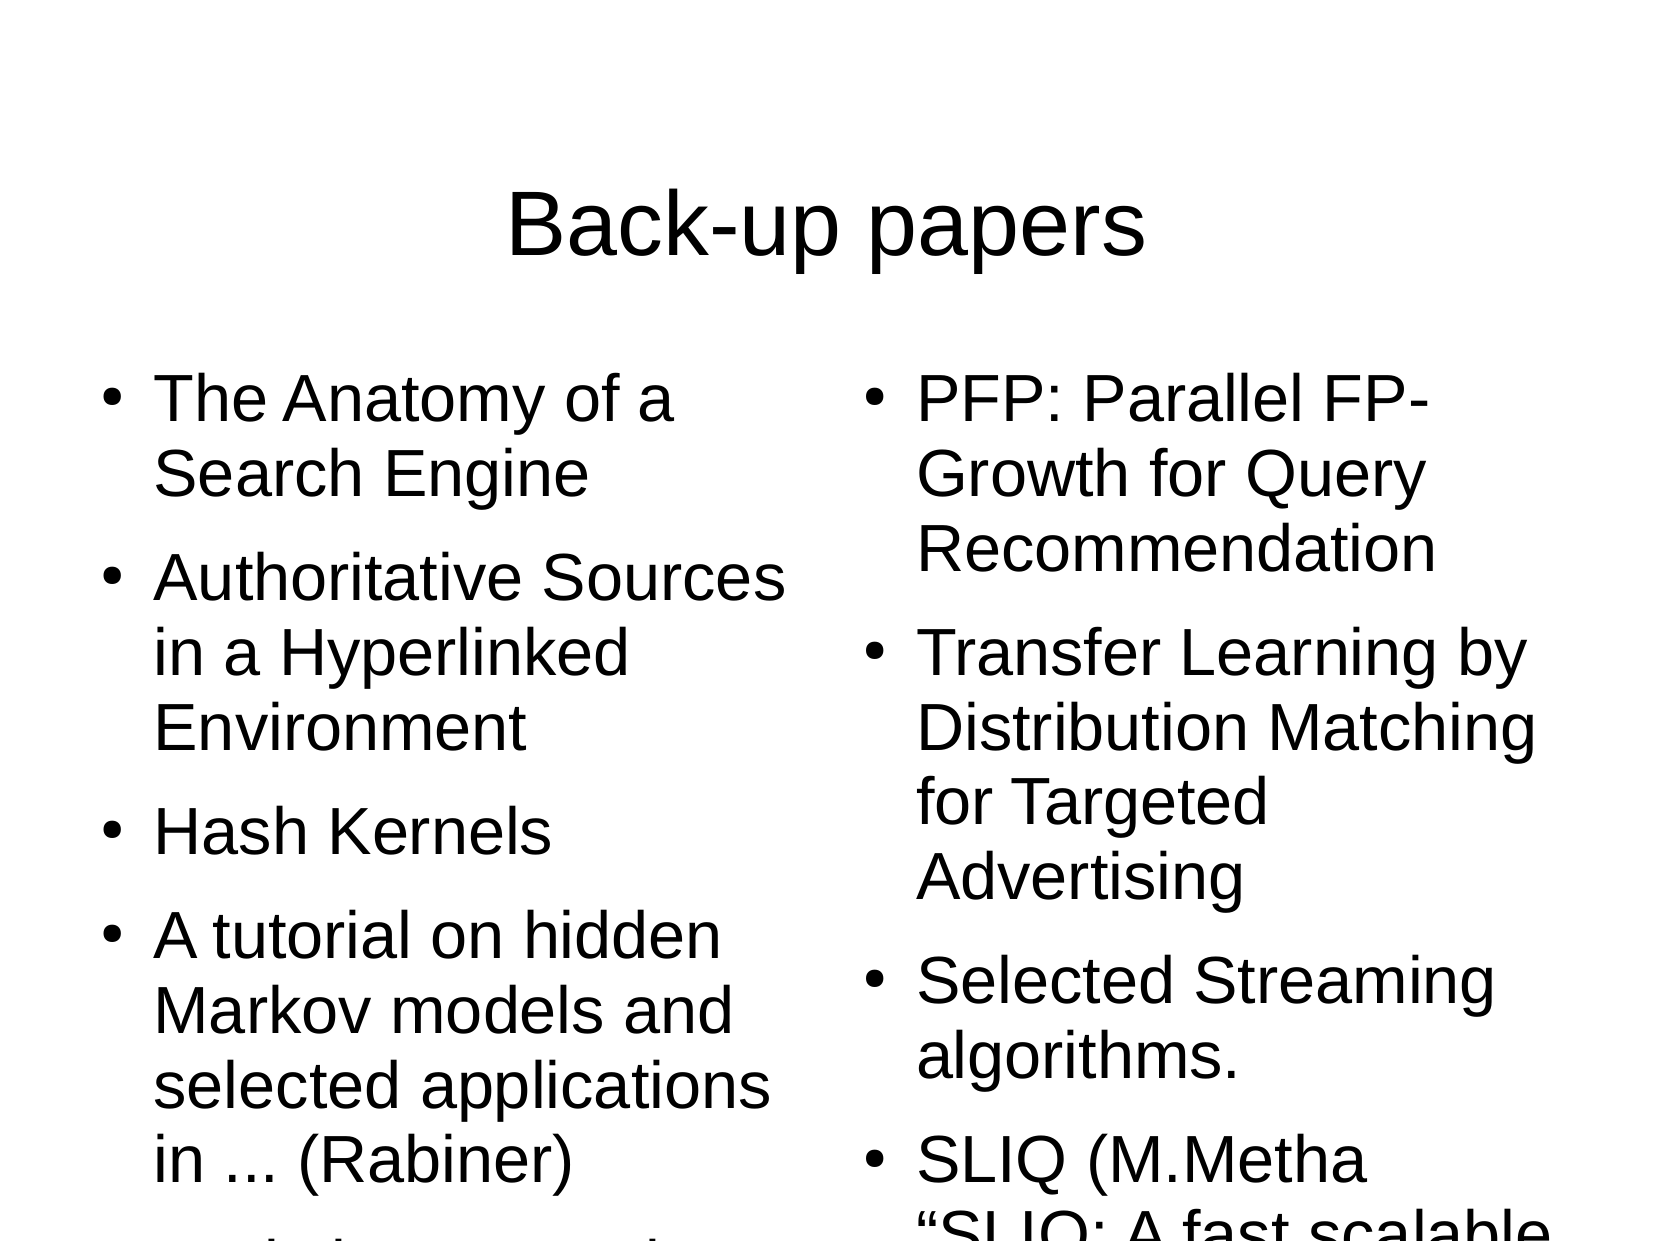

# Back-up papers
The Anatomy of a Search Engine
Authoritative Sources in a Hyperlinked Environment
Hash Kernels
A tutorial on hidden Markov models and selected applications in ... (Rabiner)
Logistic Regression
Pegasos: Primal Estimated sub-GrAdient SOlver for SVM
PFP: Parallel FP-Growth for Query Recommendation
Transfer Learning by Distribution Matching for Targeted Advertising
Selected Streaming algorithms.
SLIQ (M.Metha “SLIQ: A fast scalable classifier for data mining (1996))